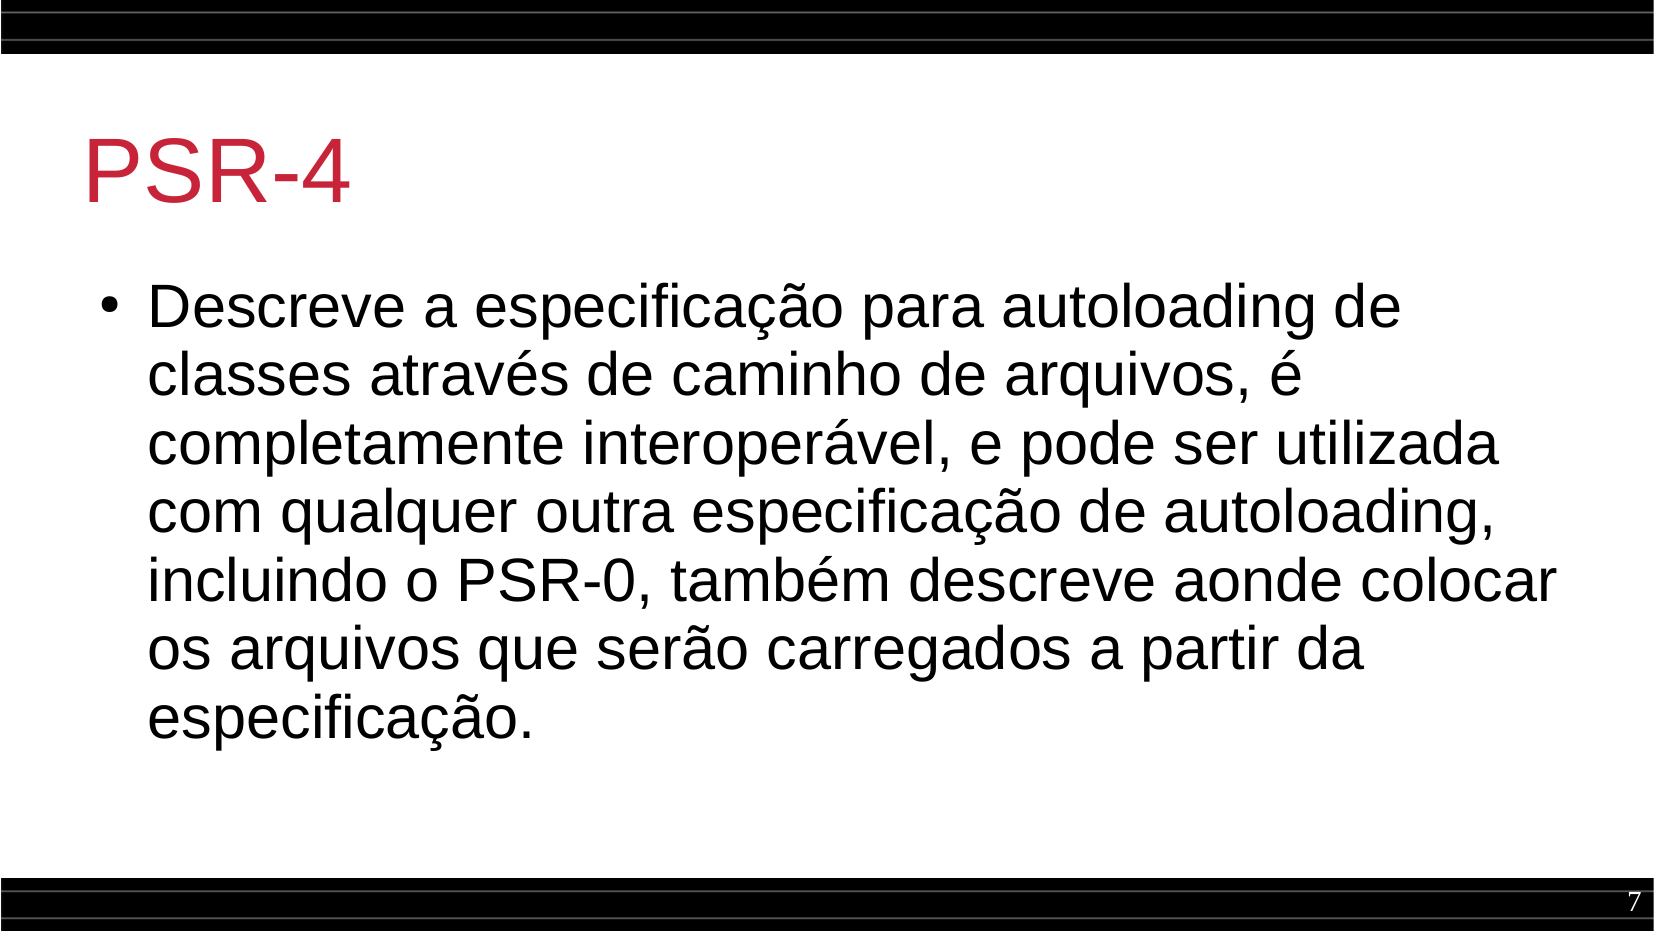

# PSR-4
Descreve a especificação para autoloading de classes através de caminho de arquivos, é completamente interoperável, e pode ser utilizada com qualquer outra especificação de autoloading, incluindo o PSR-0, também descreve aonde colocar os arquivos que serão carregados a partir da especificação.